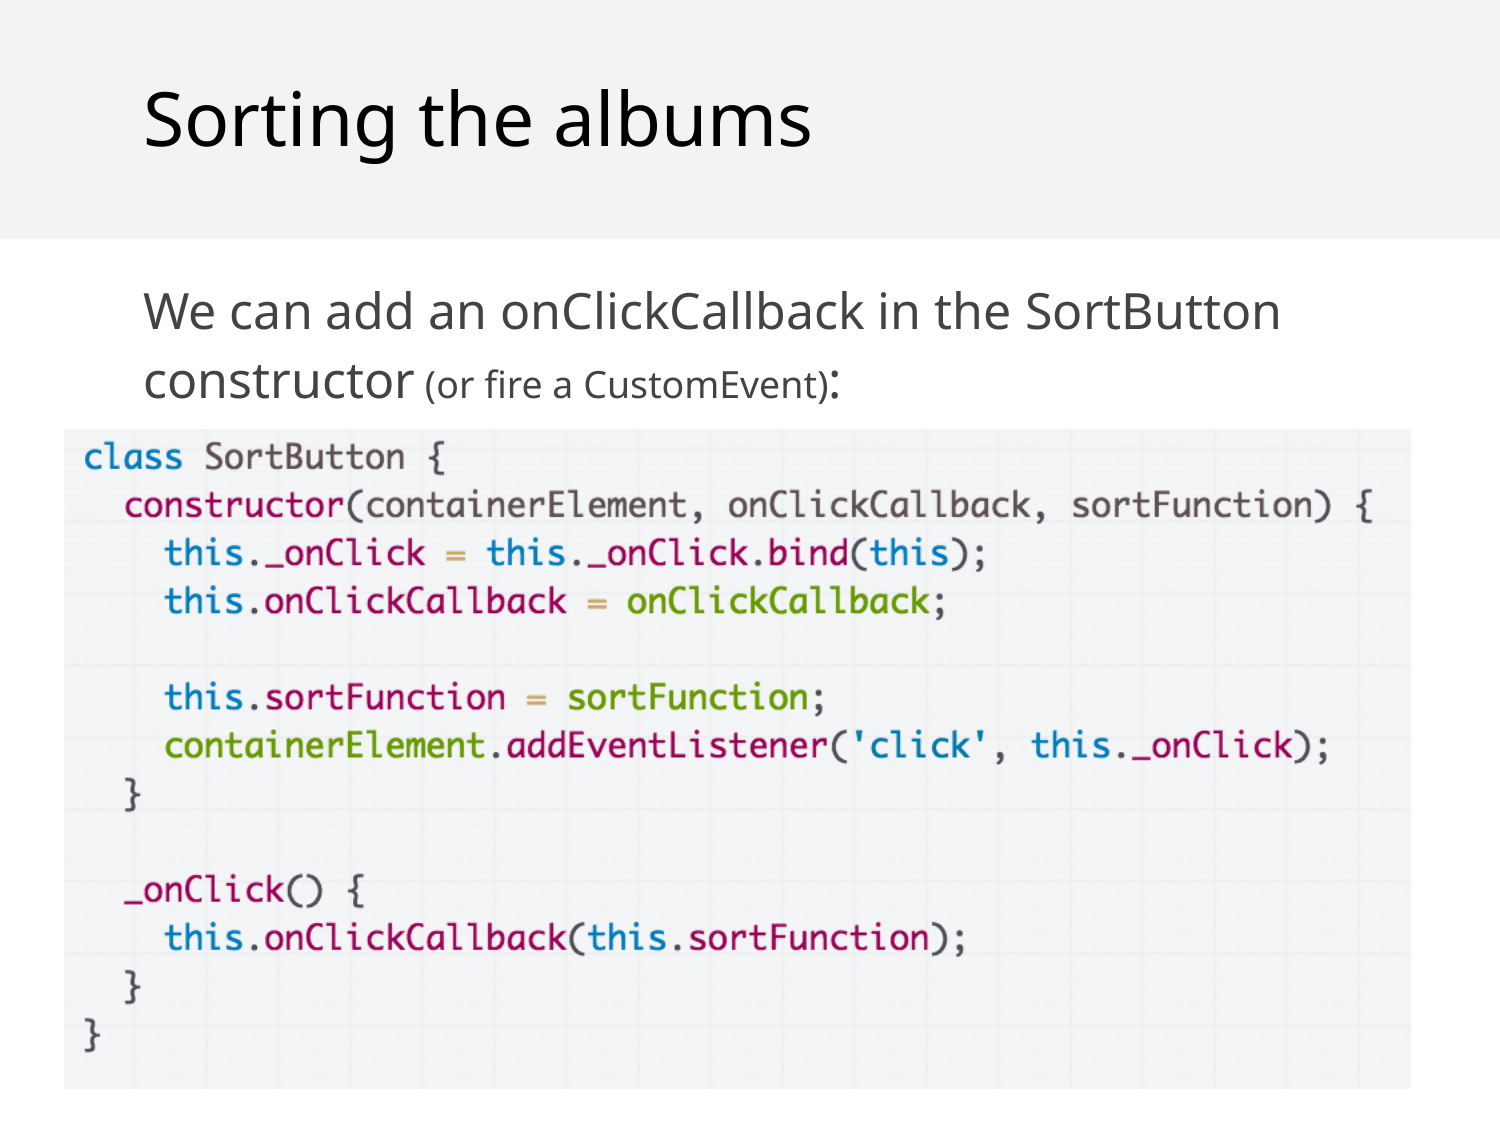

# Sorting the albums
We can add an onClickCallback in the SortButton constructor (or fire a CustomEvent):